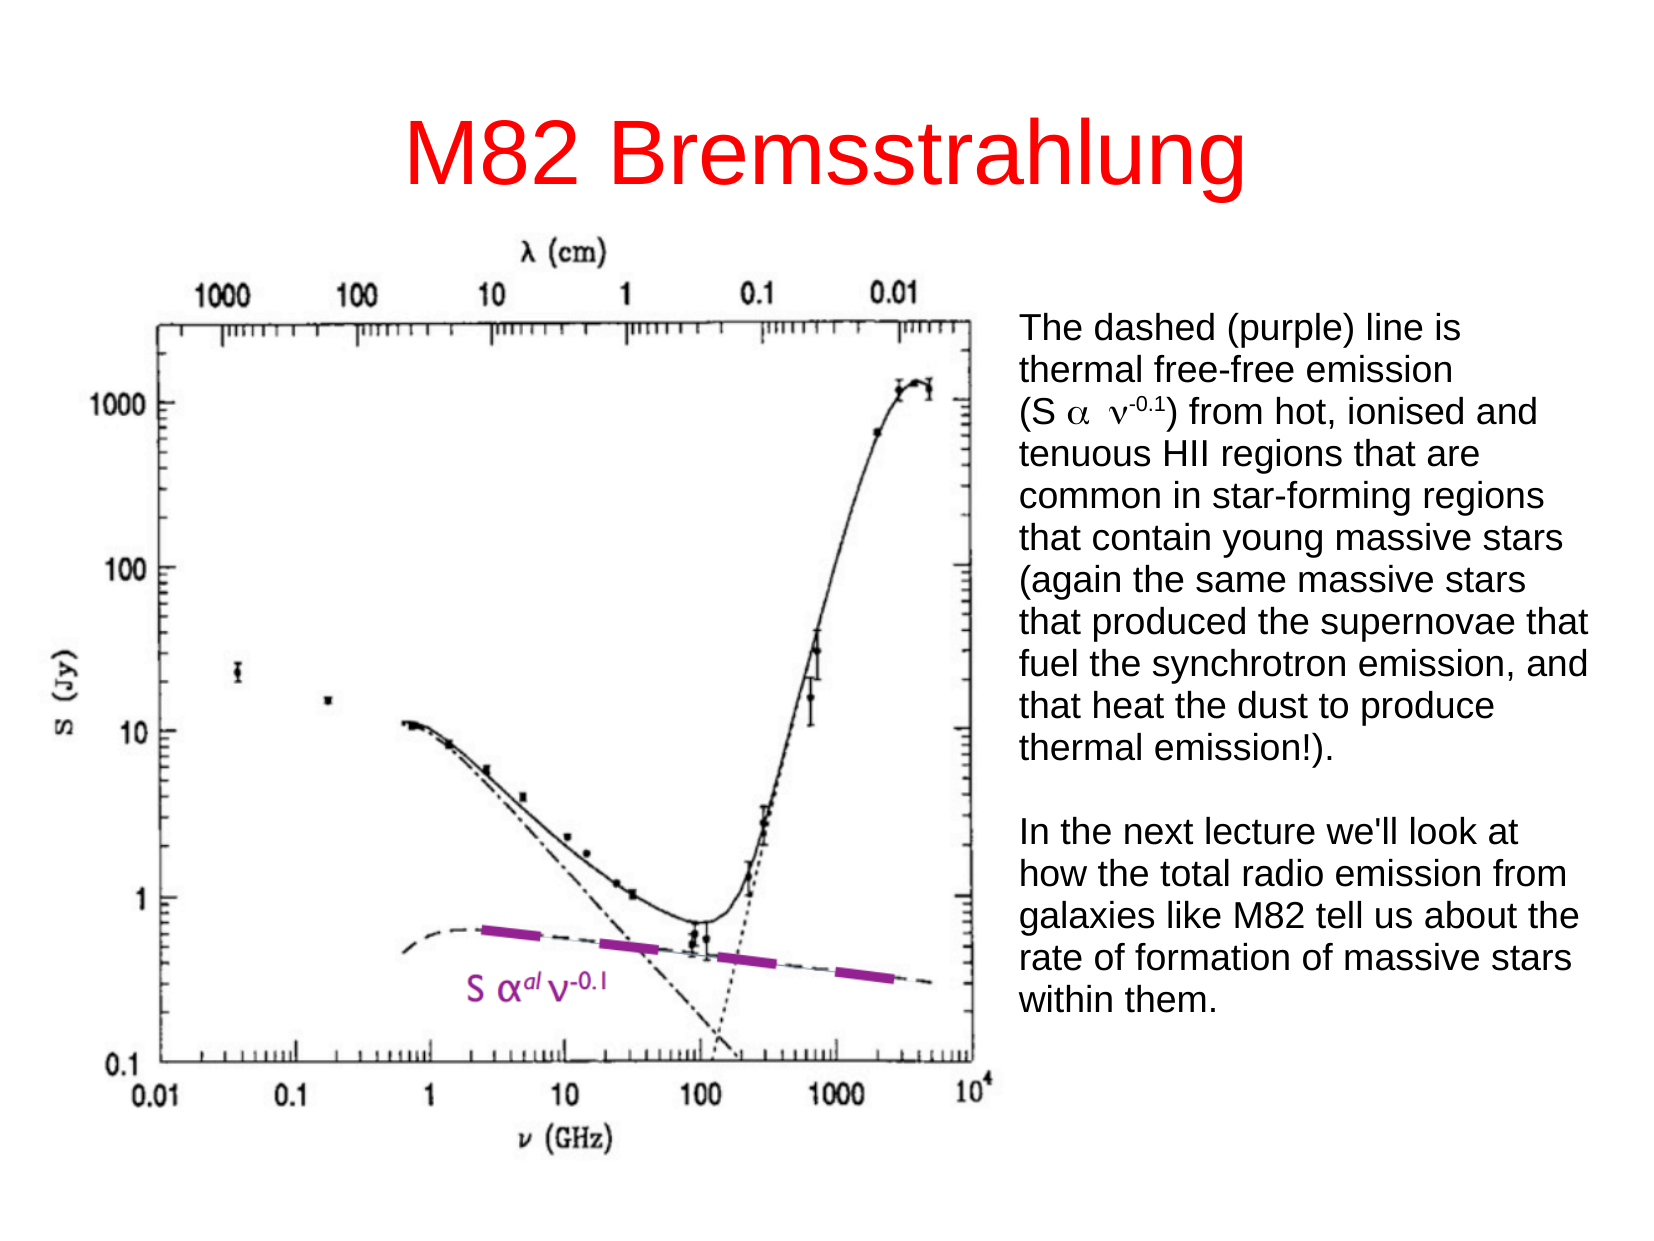

# M82 Bremsstrahlung
The dashed (purple) line is thermal free-free emission
(S a n-0.1) from hot, ionised and tenuous HII regions that are common in star-forming regions that contain young massive stars (again the same massive stars that produced the supernovae that fuel the synchrotron emission, and that heat the dust to produce thermal emission!).
In the next lecture we'll look at how the total radio emission from galaxies like M82 tell us about the rate of formation of massive stars within them.